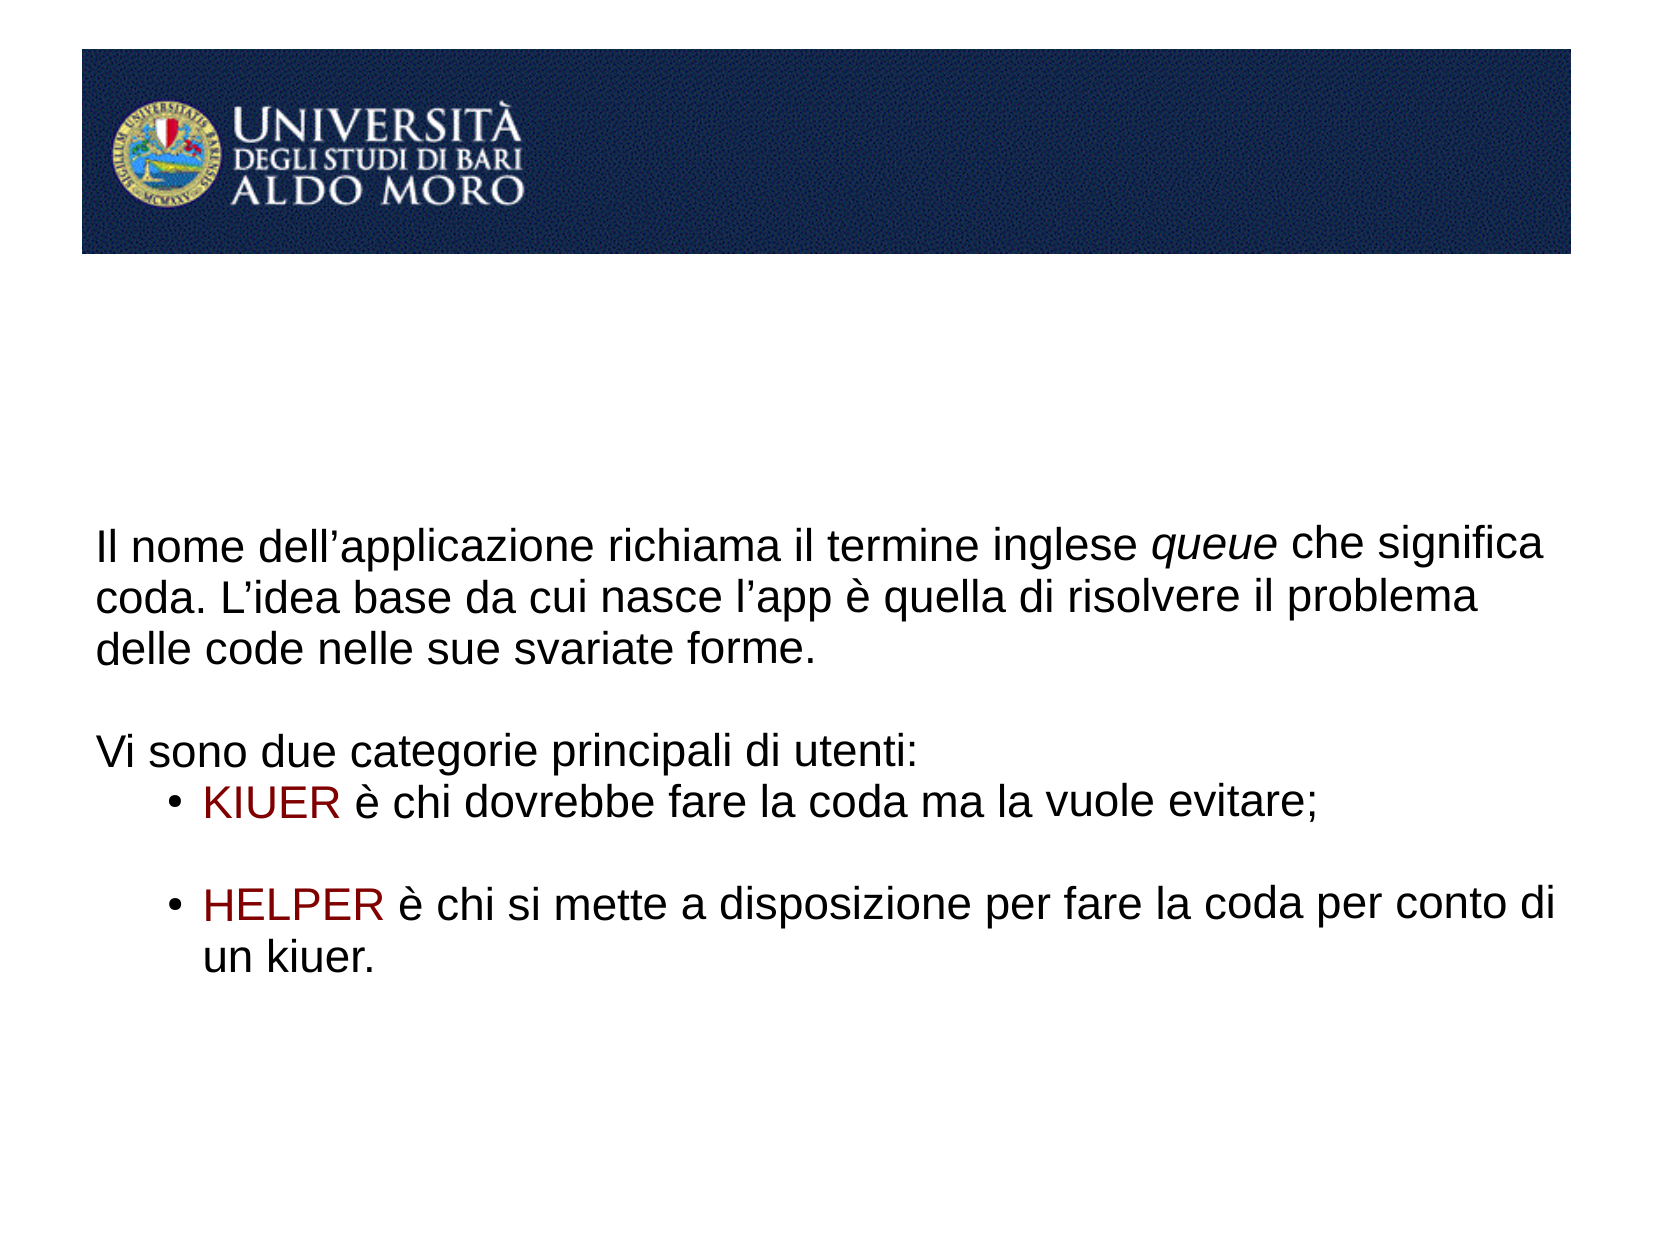

#
Il nome dell’applicazione richiama il termine inglese queue che significa coda. L’idea base da cui nasce l’app è quella di risolvere il problema delle code nelle sue svariate forme.
Vi sono due categorie principali di utenti:
KIUER è chi dovrebbe fare la coda ma la vuole evitare;
HELPER è chi si mette a disposizione per fare la coda per conto di un kiuer.